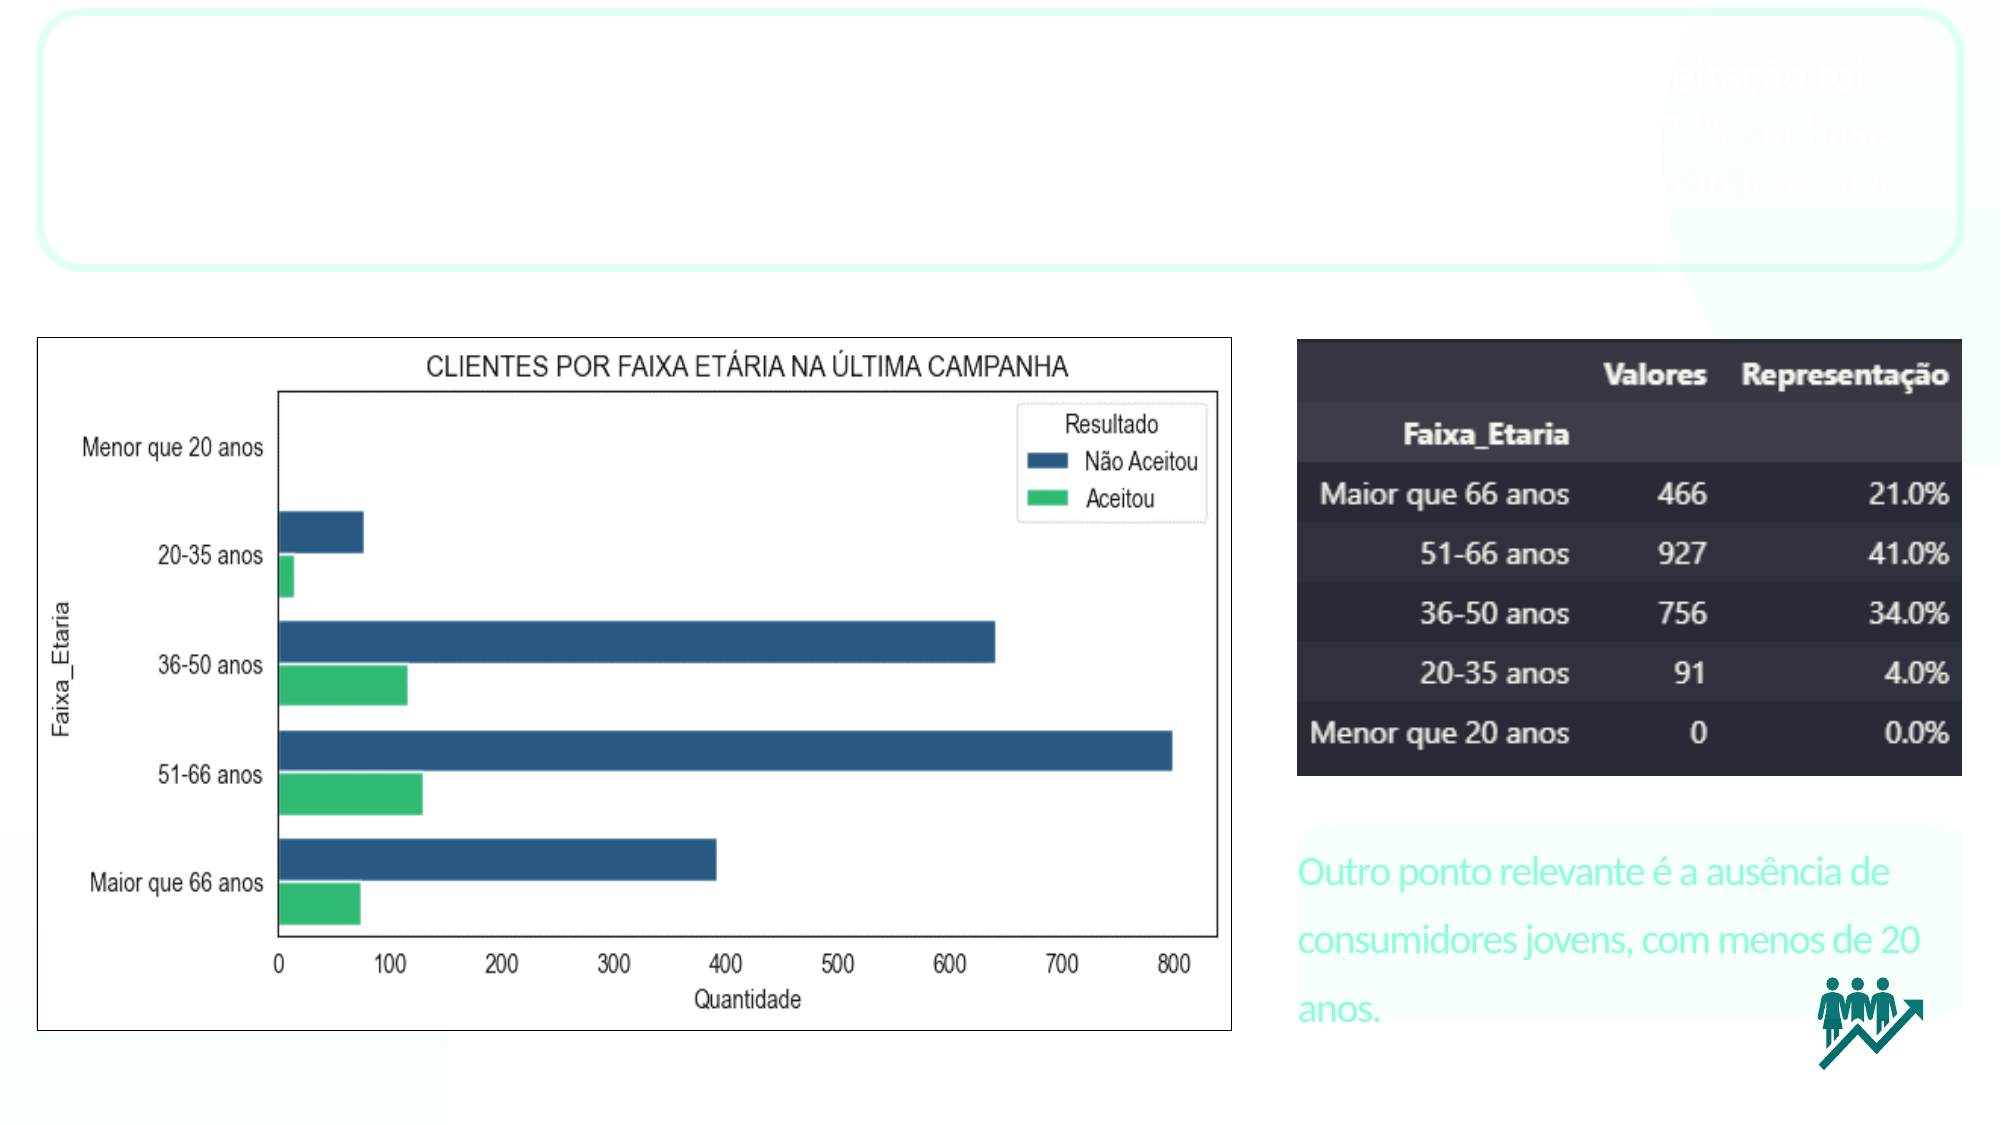

Em análise do resultado da campanha piloto verificamos que  o maior volume de aceitação foi de clientes na faixa etária de 36 e 66 anos, porém essas faixas etárias representam 74% da base total de consumidores. Essa informação é relevante para identificarmos potenciais públicos-alvo para próximas campanhas.
Outro ponto relevante é a ausência de consumidores jovens, com menos de 20 anos.